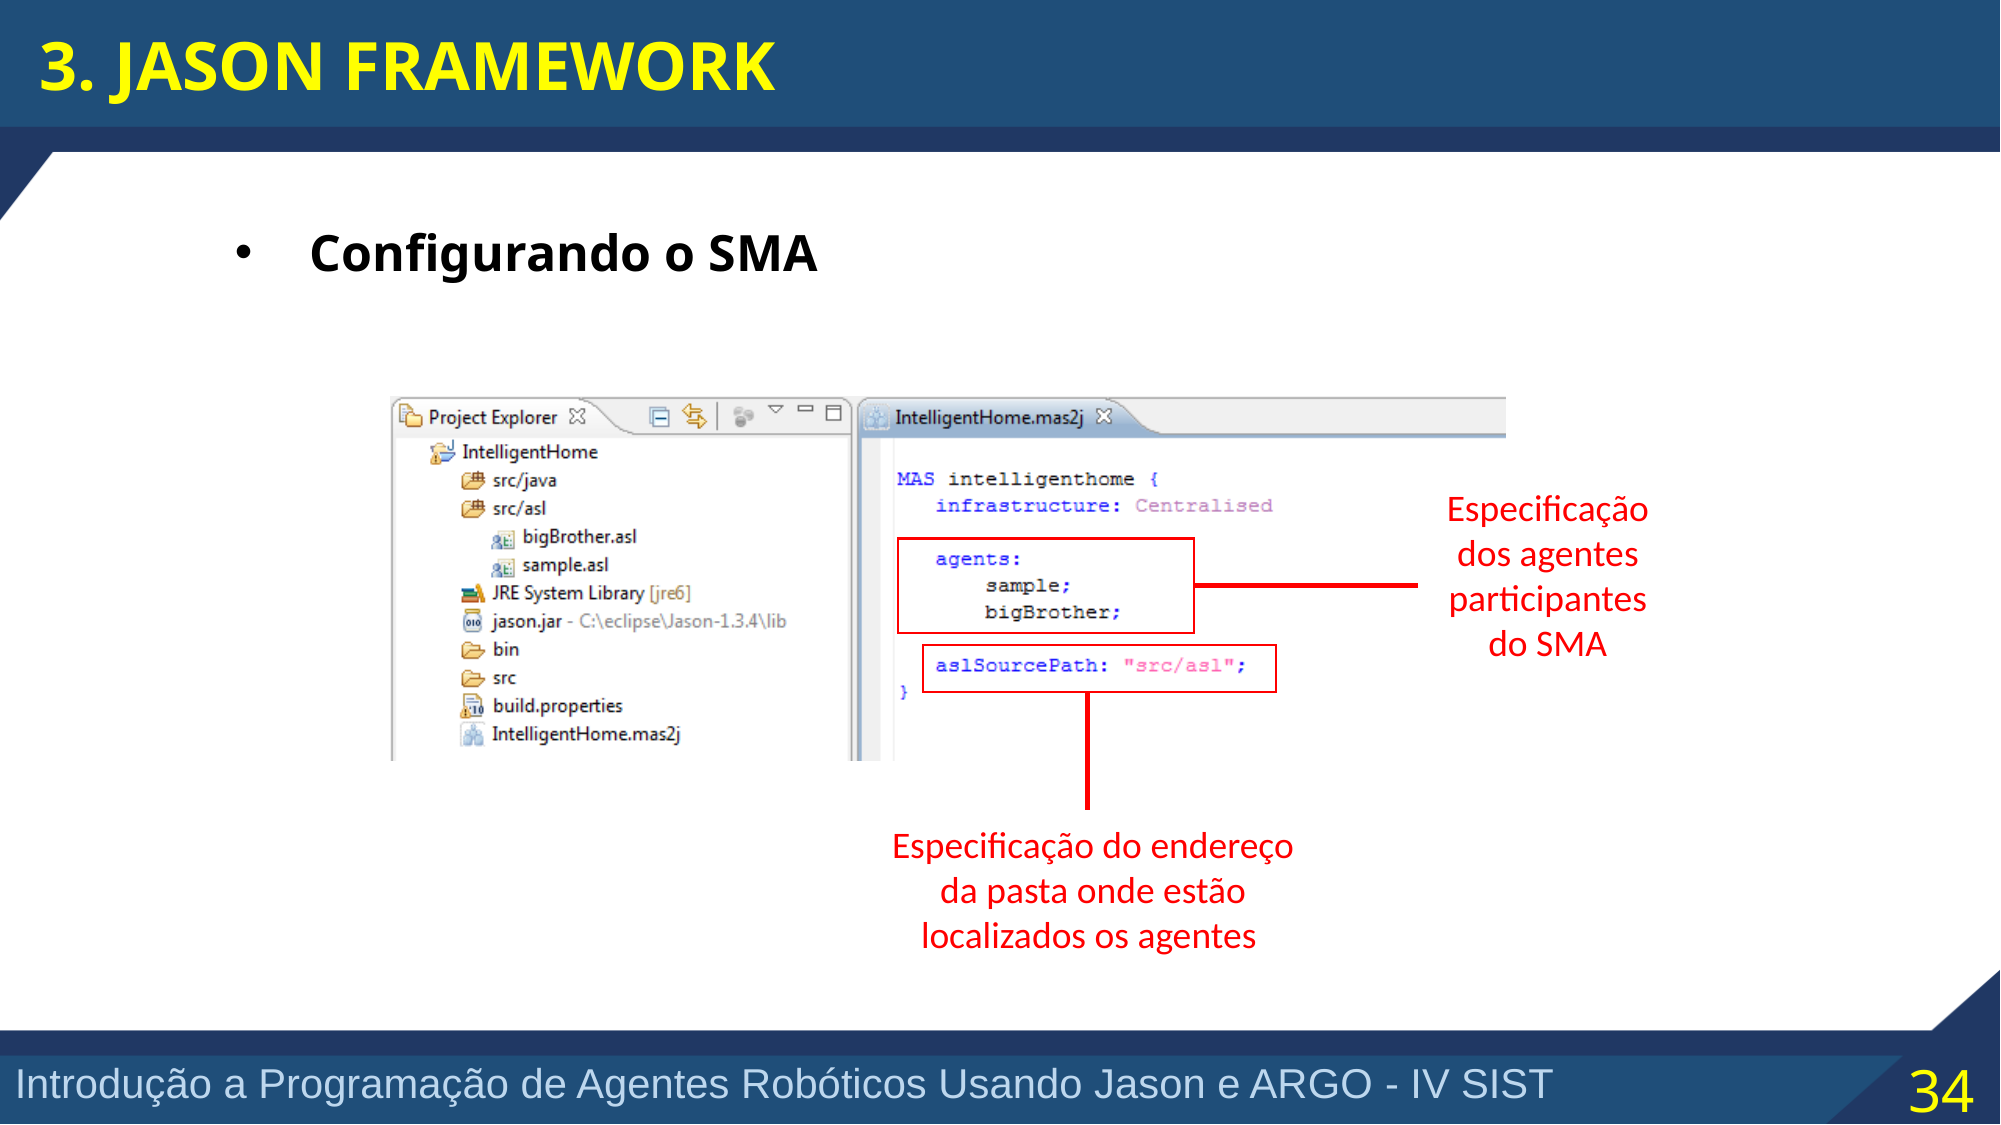

3. JASON FRAMEWORK
Configurando o SMA
Especificação dos agentes participantes do SMA
Especificação do endereço da pasta onde estão localizados os agentes